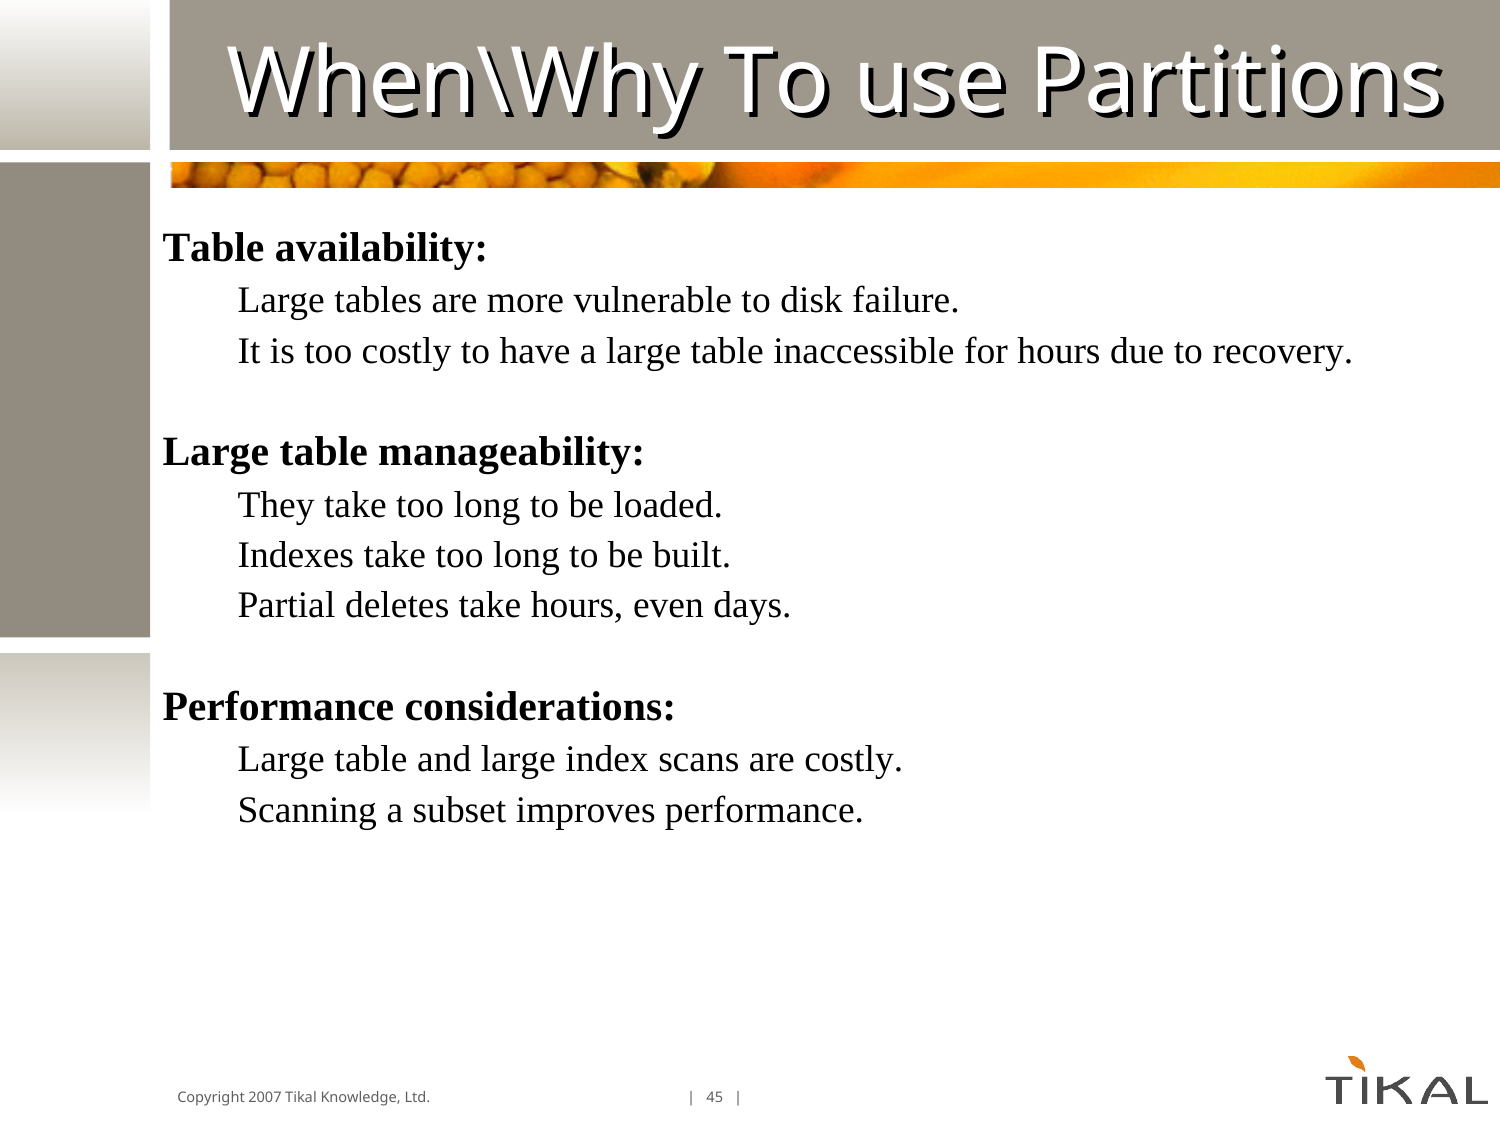

# When\Why To use Partitions
Table availability:
Large tables are more vulnerable to disk failure.
It is too costly to have a large table inaccessible for hours due to recovery.
Large table manageability:
They take too long to be loaded.
Indexes take too long to be built.
Partial deletes take hours, even days.
Performance considerations:
Large table and large index scans are costly.
Scanning a subset improves performance.